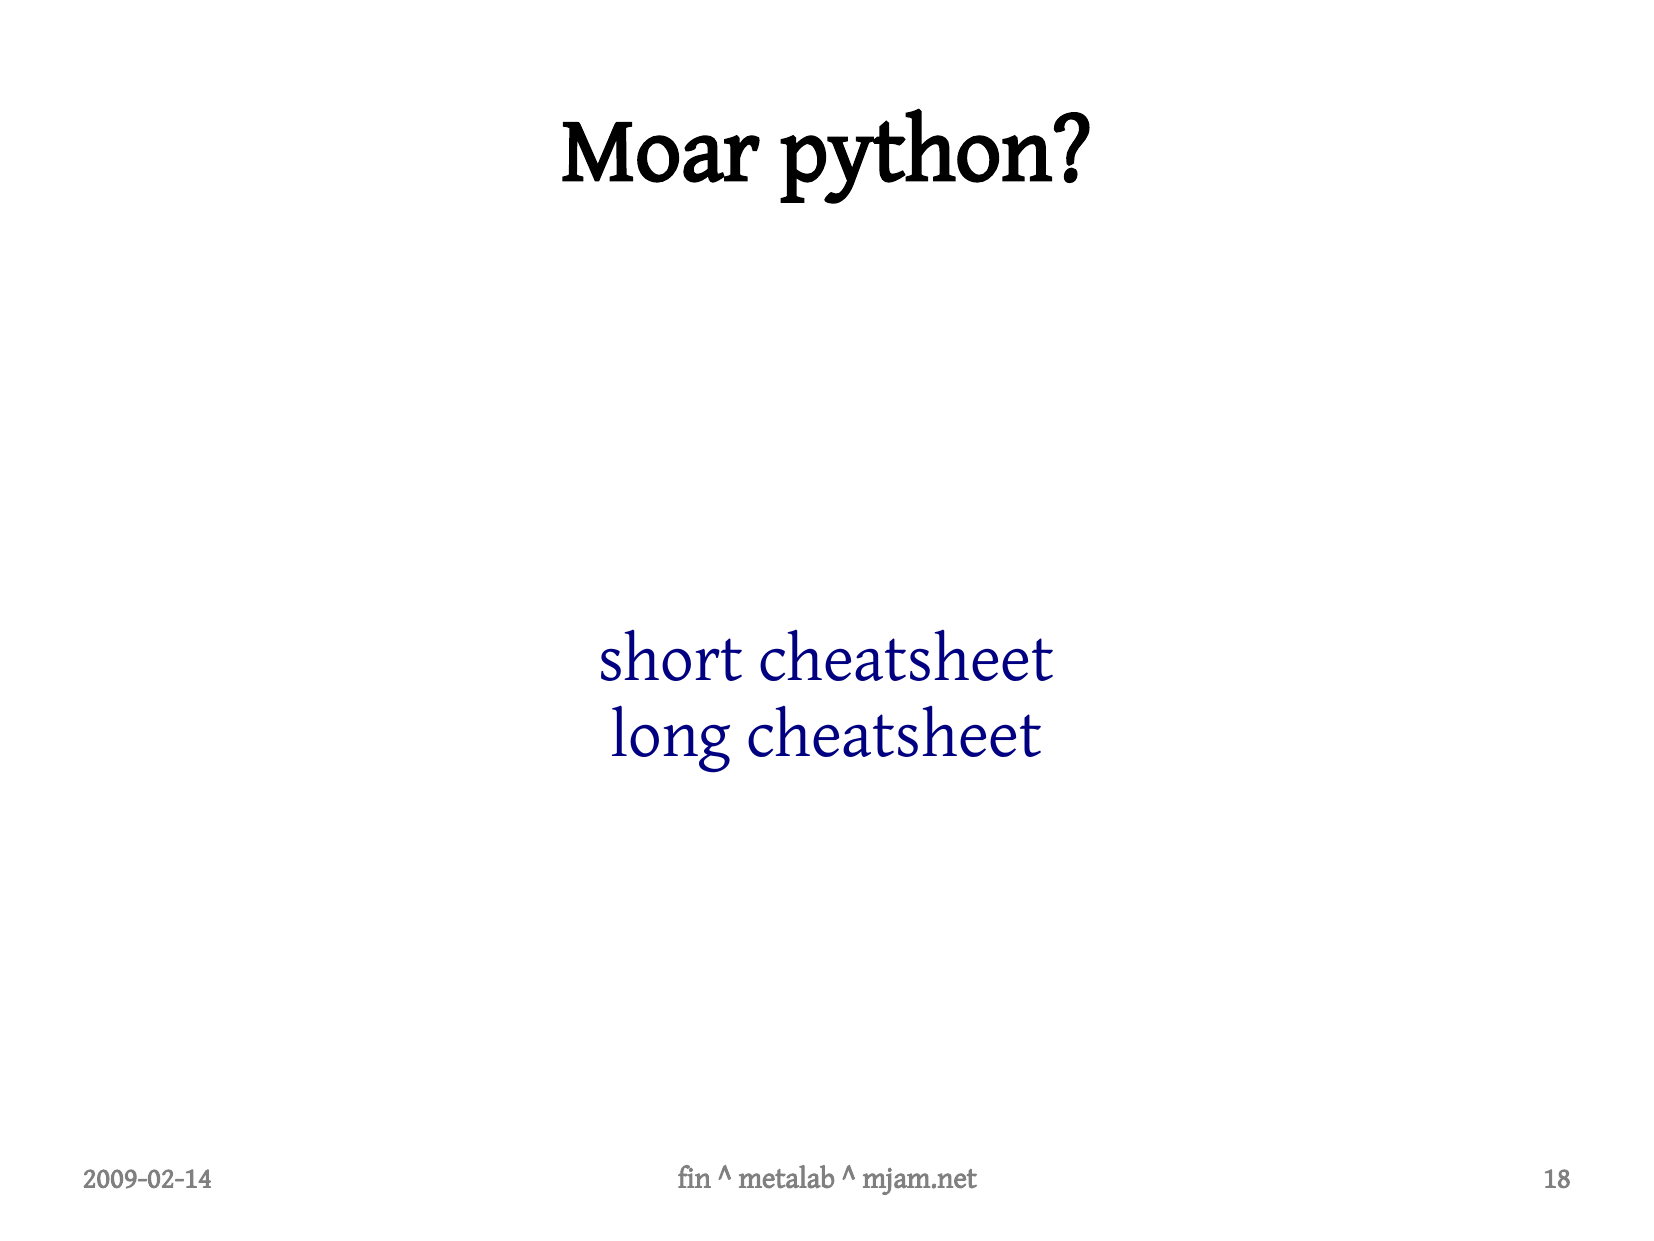

# Moar python?
short cheatsheet
long cheatsheet
2009-02-14
fin ^ metalab ^ mjam.net
18